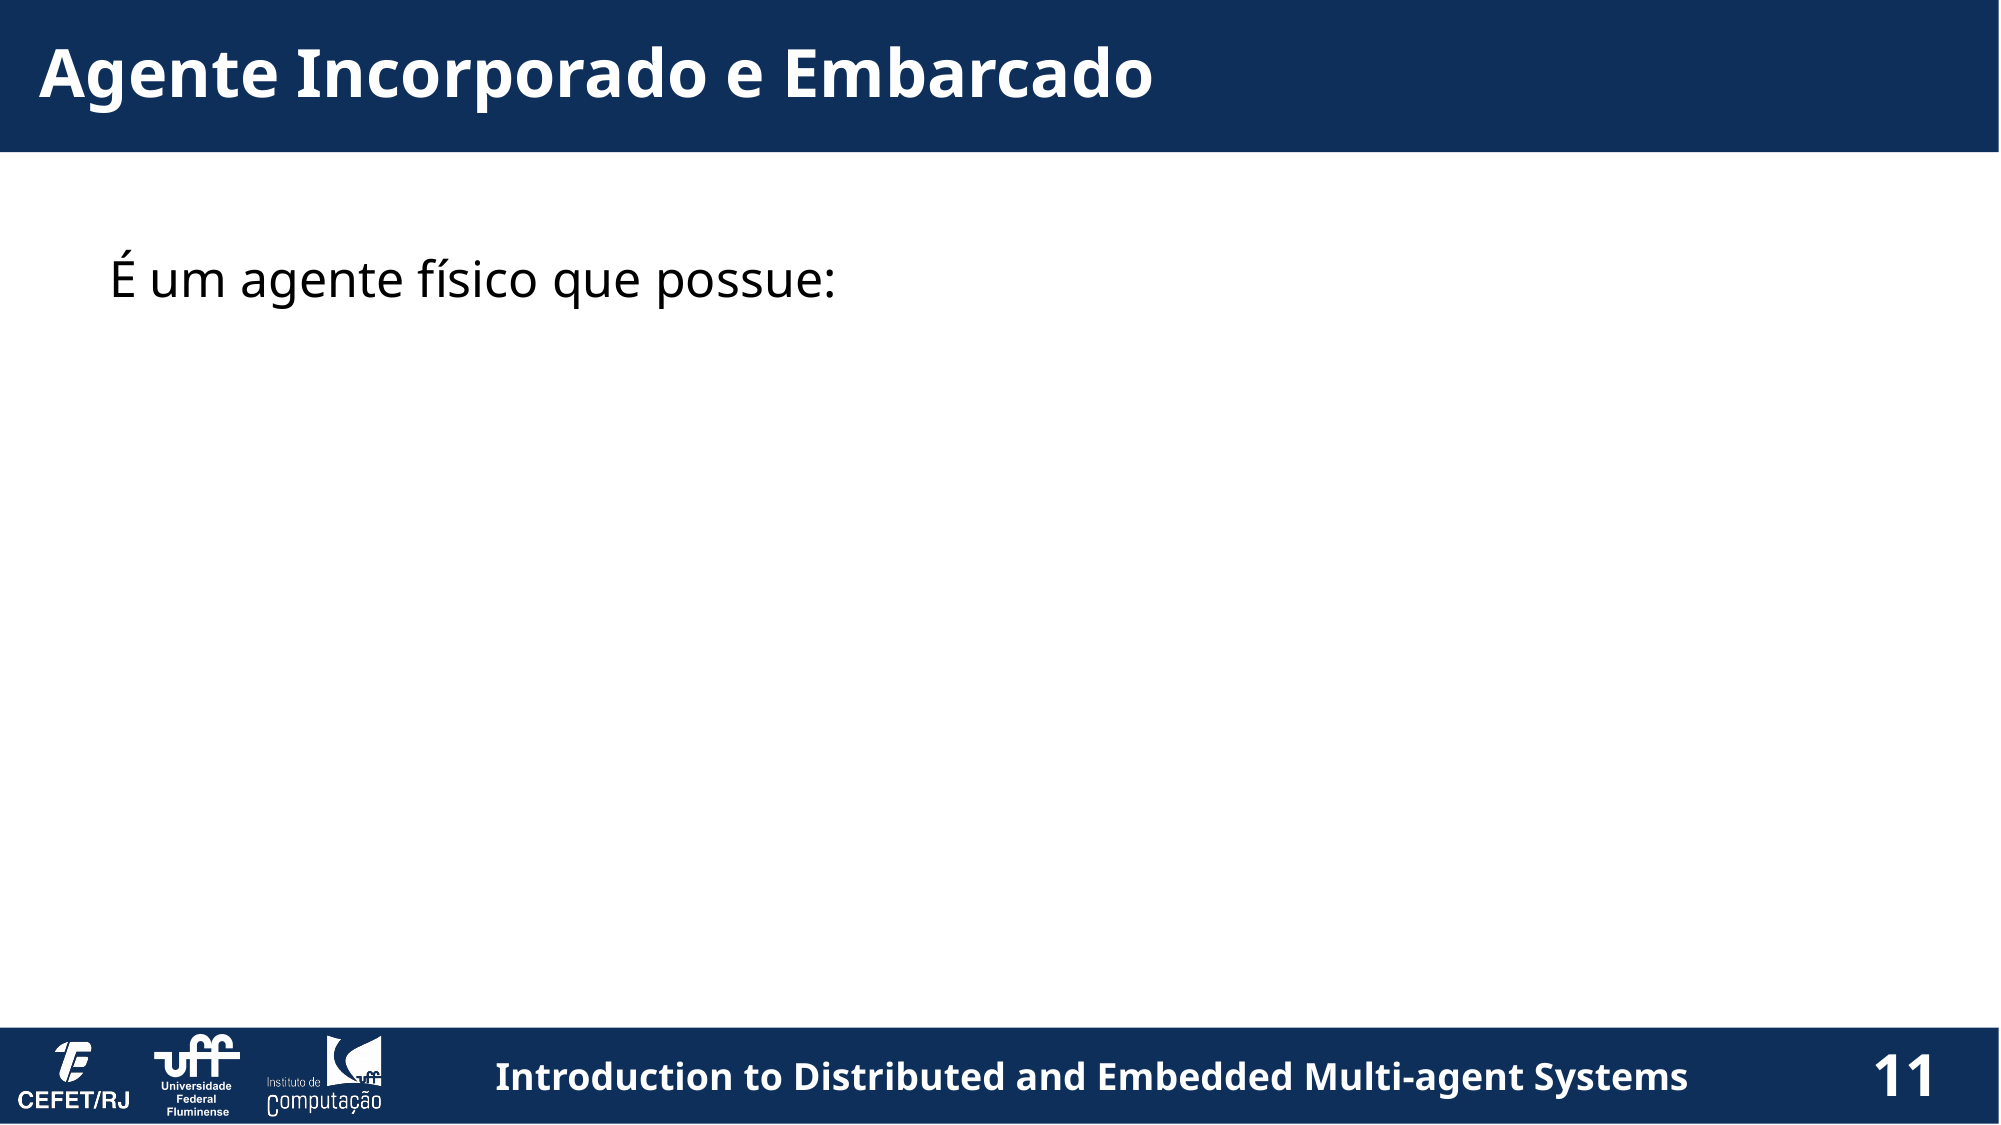

Agente Incorporado e Embarcado
É um agente físico que possue: